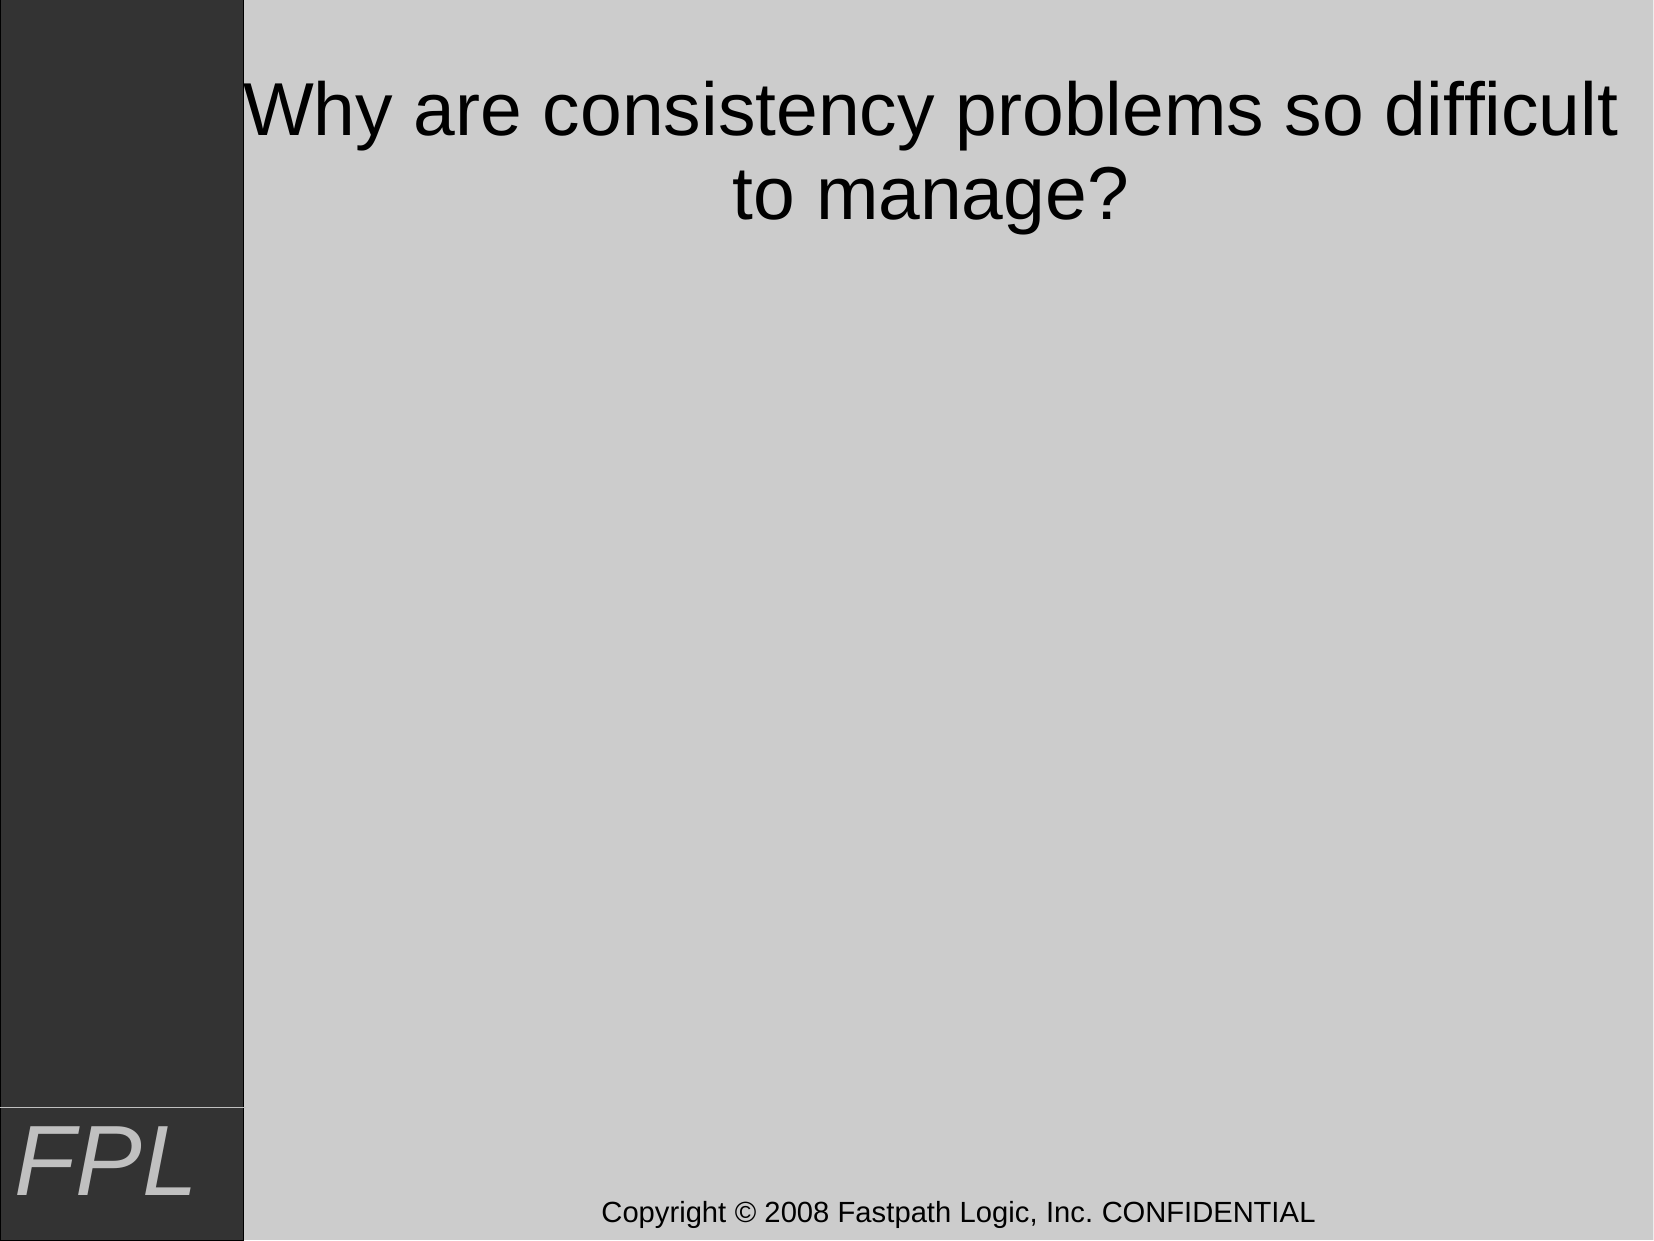

# Why are consistency problems so difficult to manage?